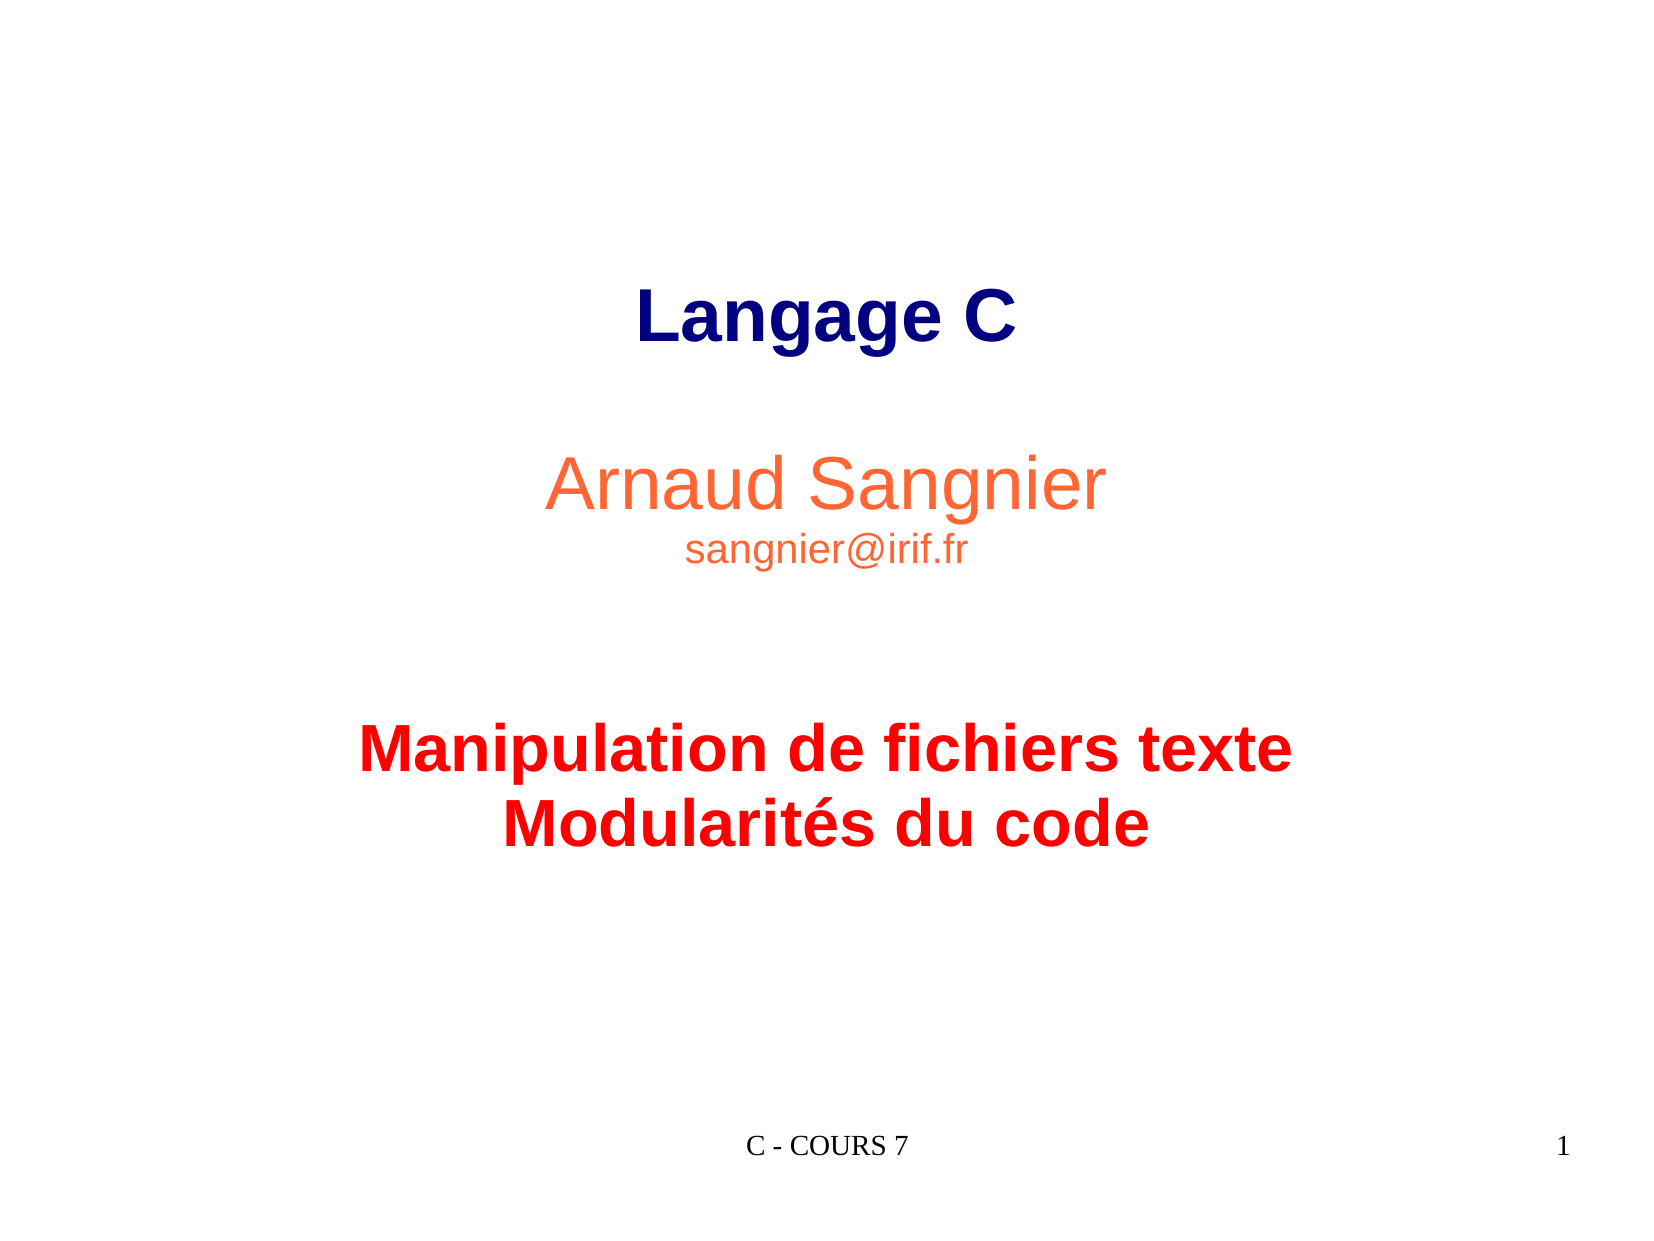

# Langage C
Arnaud Sangnier
sangnier@irif.fr
Manipulation de fichiers texte
Modularités du code
C - COURS 7
1